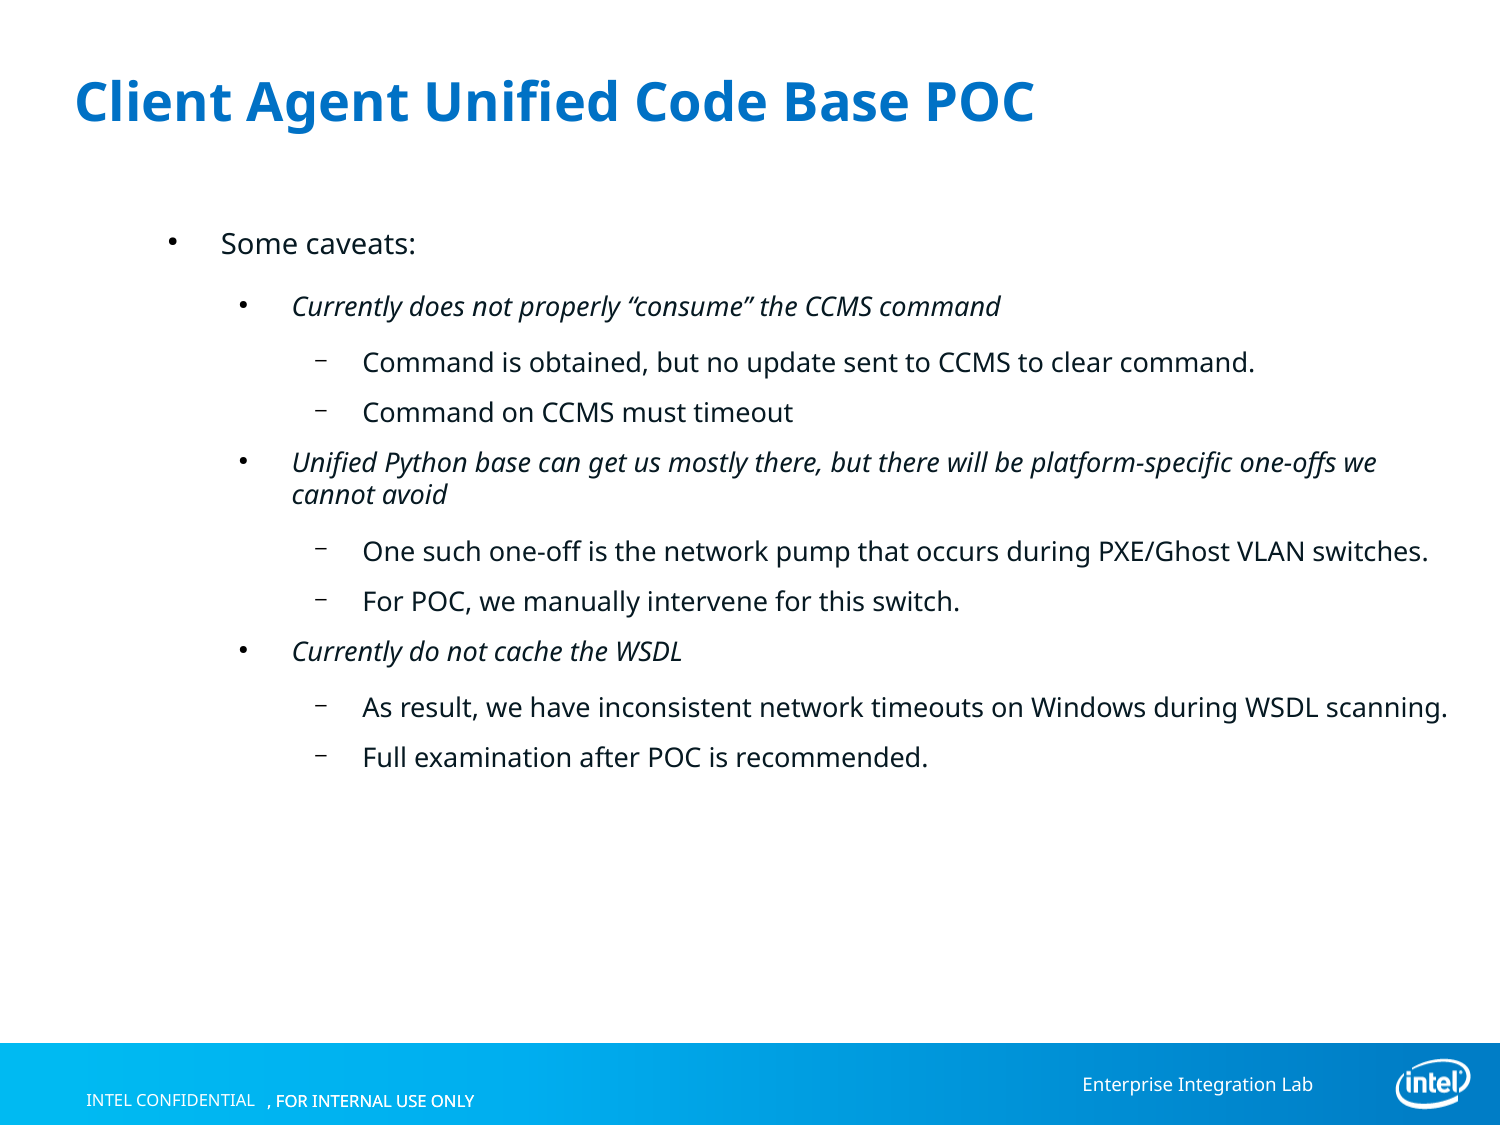

# Client Agent Unified Code Base POC
Some caveats:
Currently does not properly “consume” the CCMS command
Command is obtained, but no update sent to CCMS to clear command.
Command on CCMS must timeout
Unified Python base can get us mostly there, but there will be platform-specific one-offs we cannot avoid
One such one-off is the network pump that occurs during PXE/Ghost VLAN switches.
For POC, we manually intervene for this switch.
Currently do not cache the WSDL
As result, we have inconsistent network timeouts on Windows during WSDL scanning.
Full examination after POC is recommended.